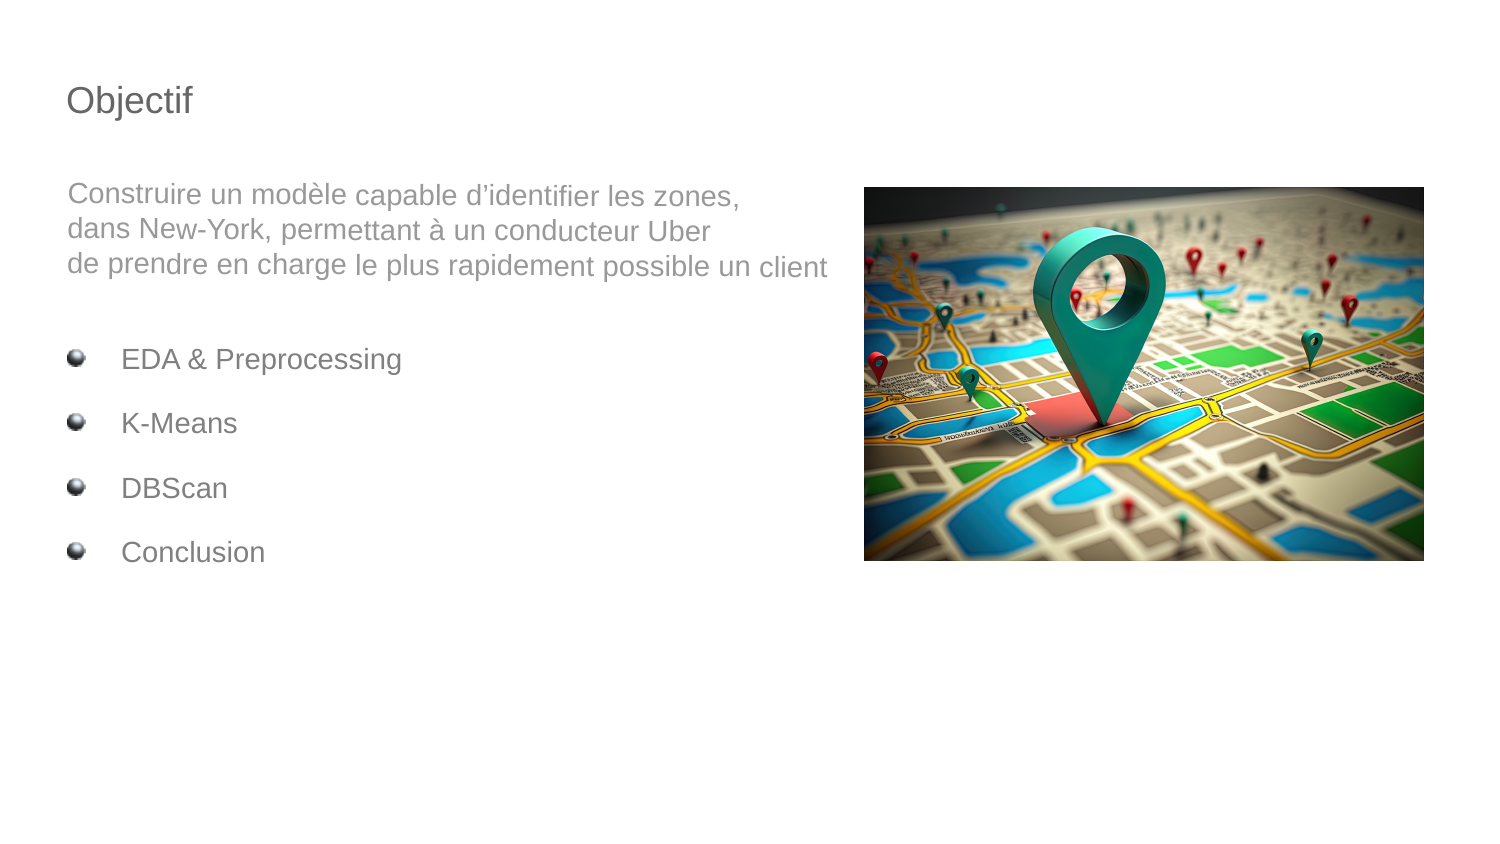

# Objectif
Construire un modèle capable d’identifier les zones,
dans New-York, permettant à un conducteur Uber
de prendre en charge le plus rapidement possible un client
EDA & Preprocessing
K-Means
DBScan
Conclusion